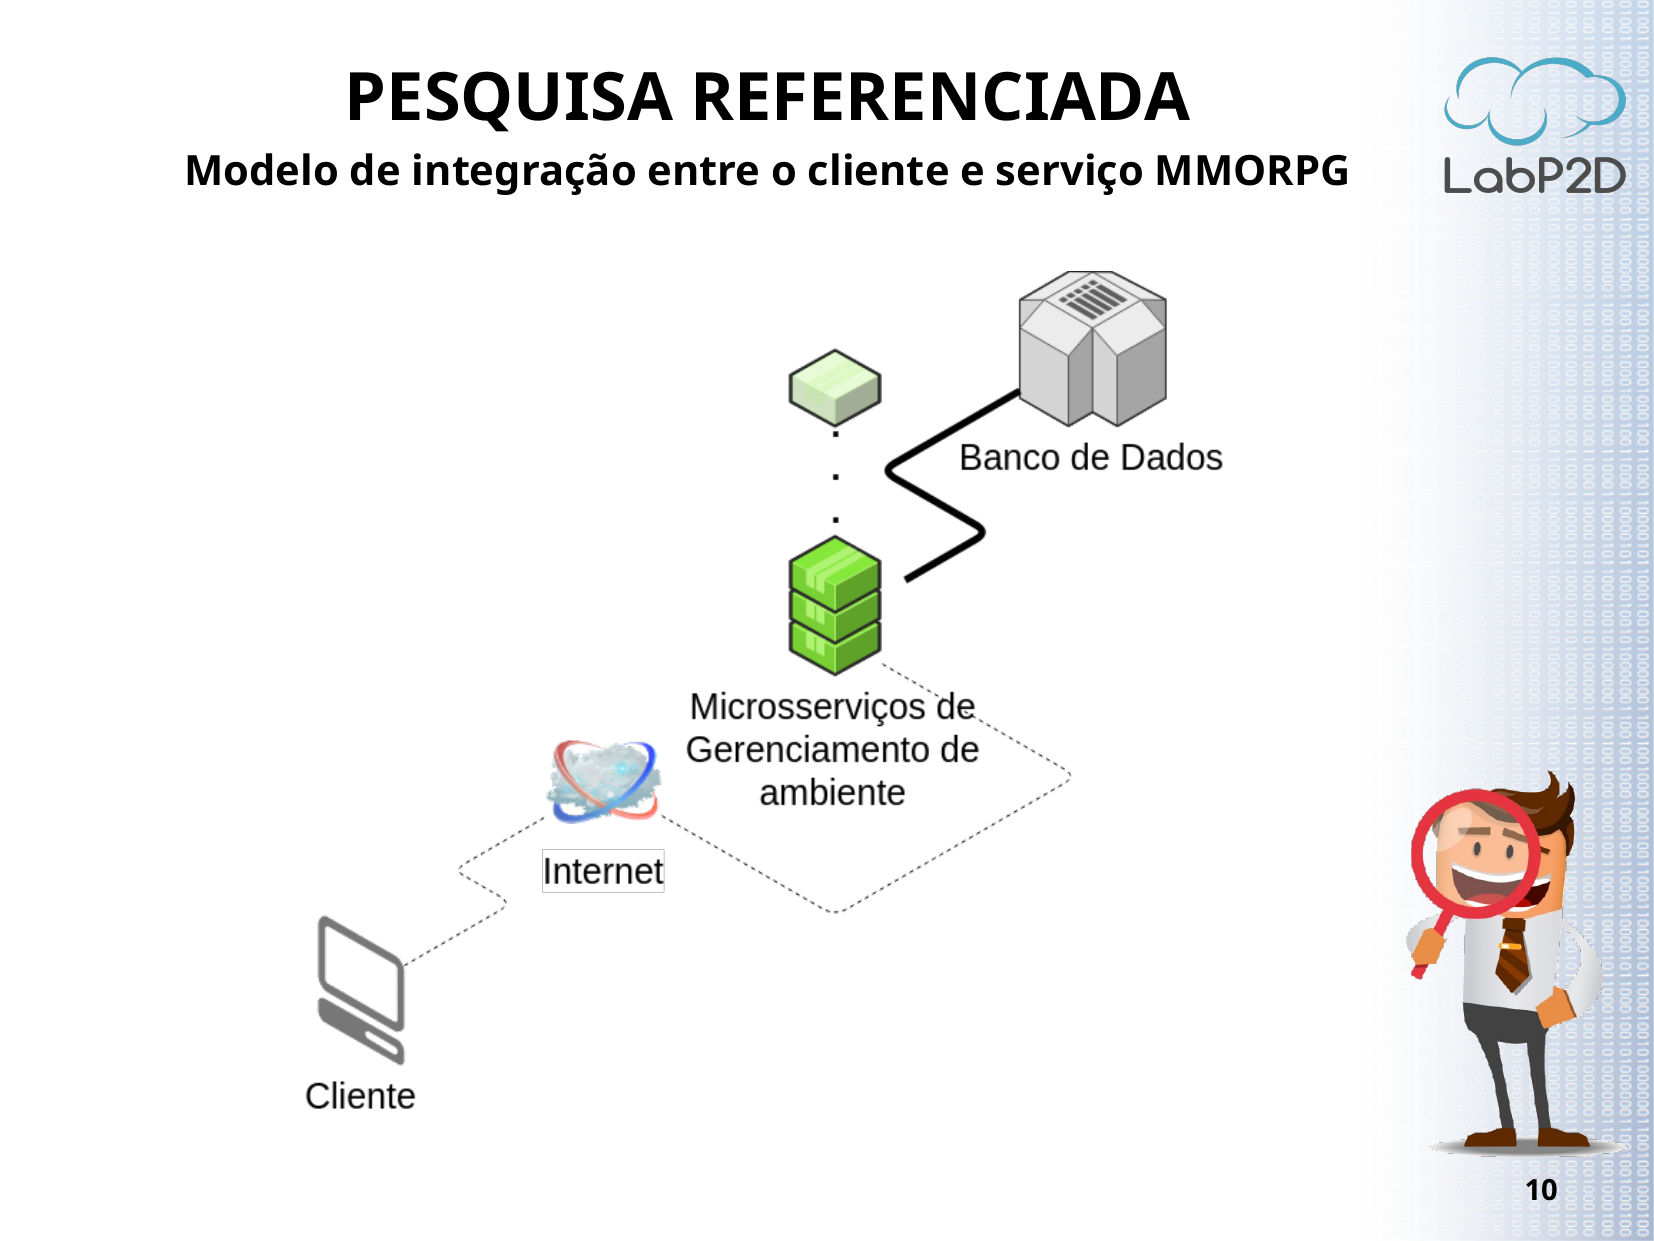

# PESQUISA REFERENCIADA Modelo de integração entre o cliente e serviço MMORPG
10